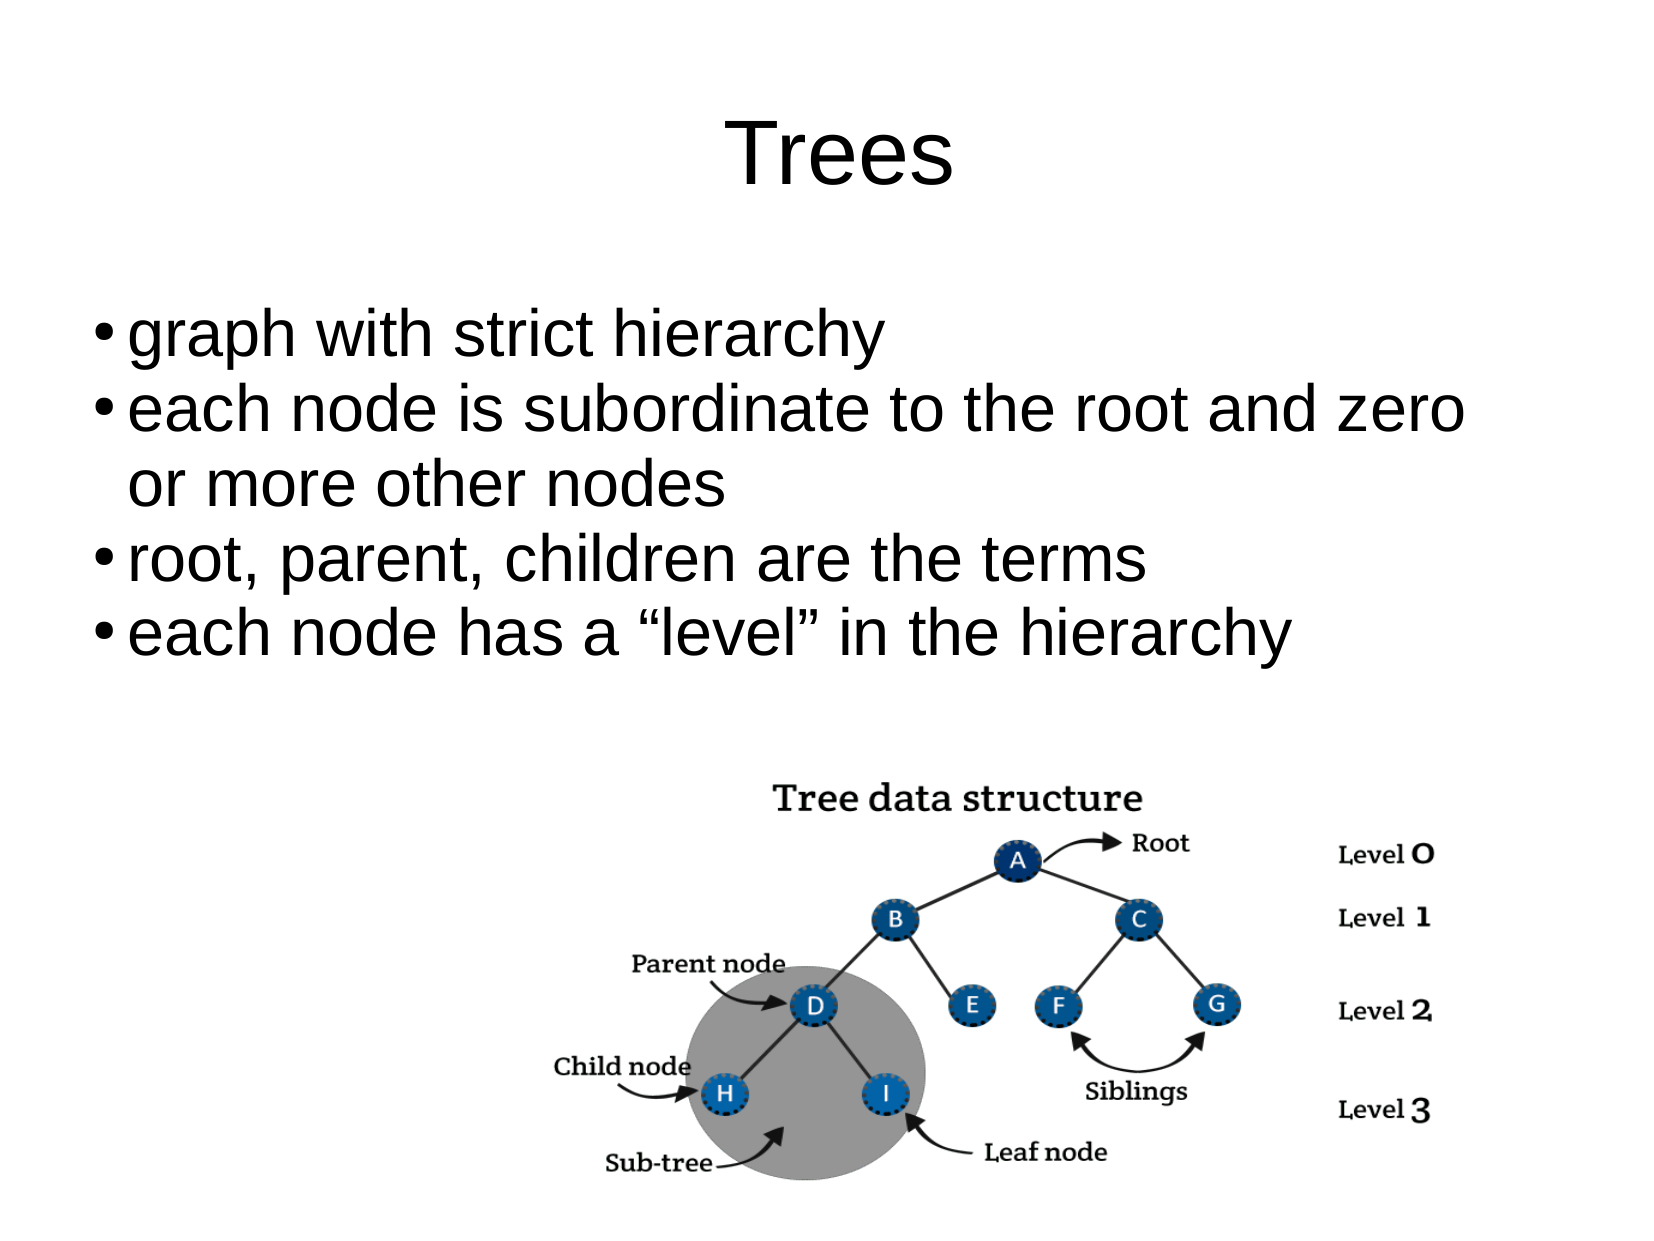

# Trees
graph with strict hierarchy
each node is subordinate to the root and zero or more other nodes
root, parent, children are the terms
each node has a “level” in the hierarchy